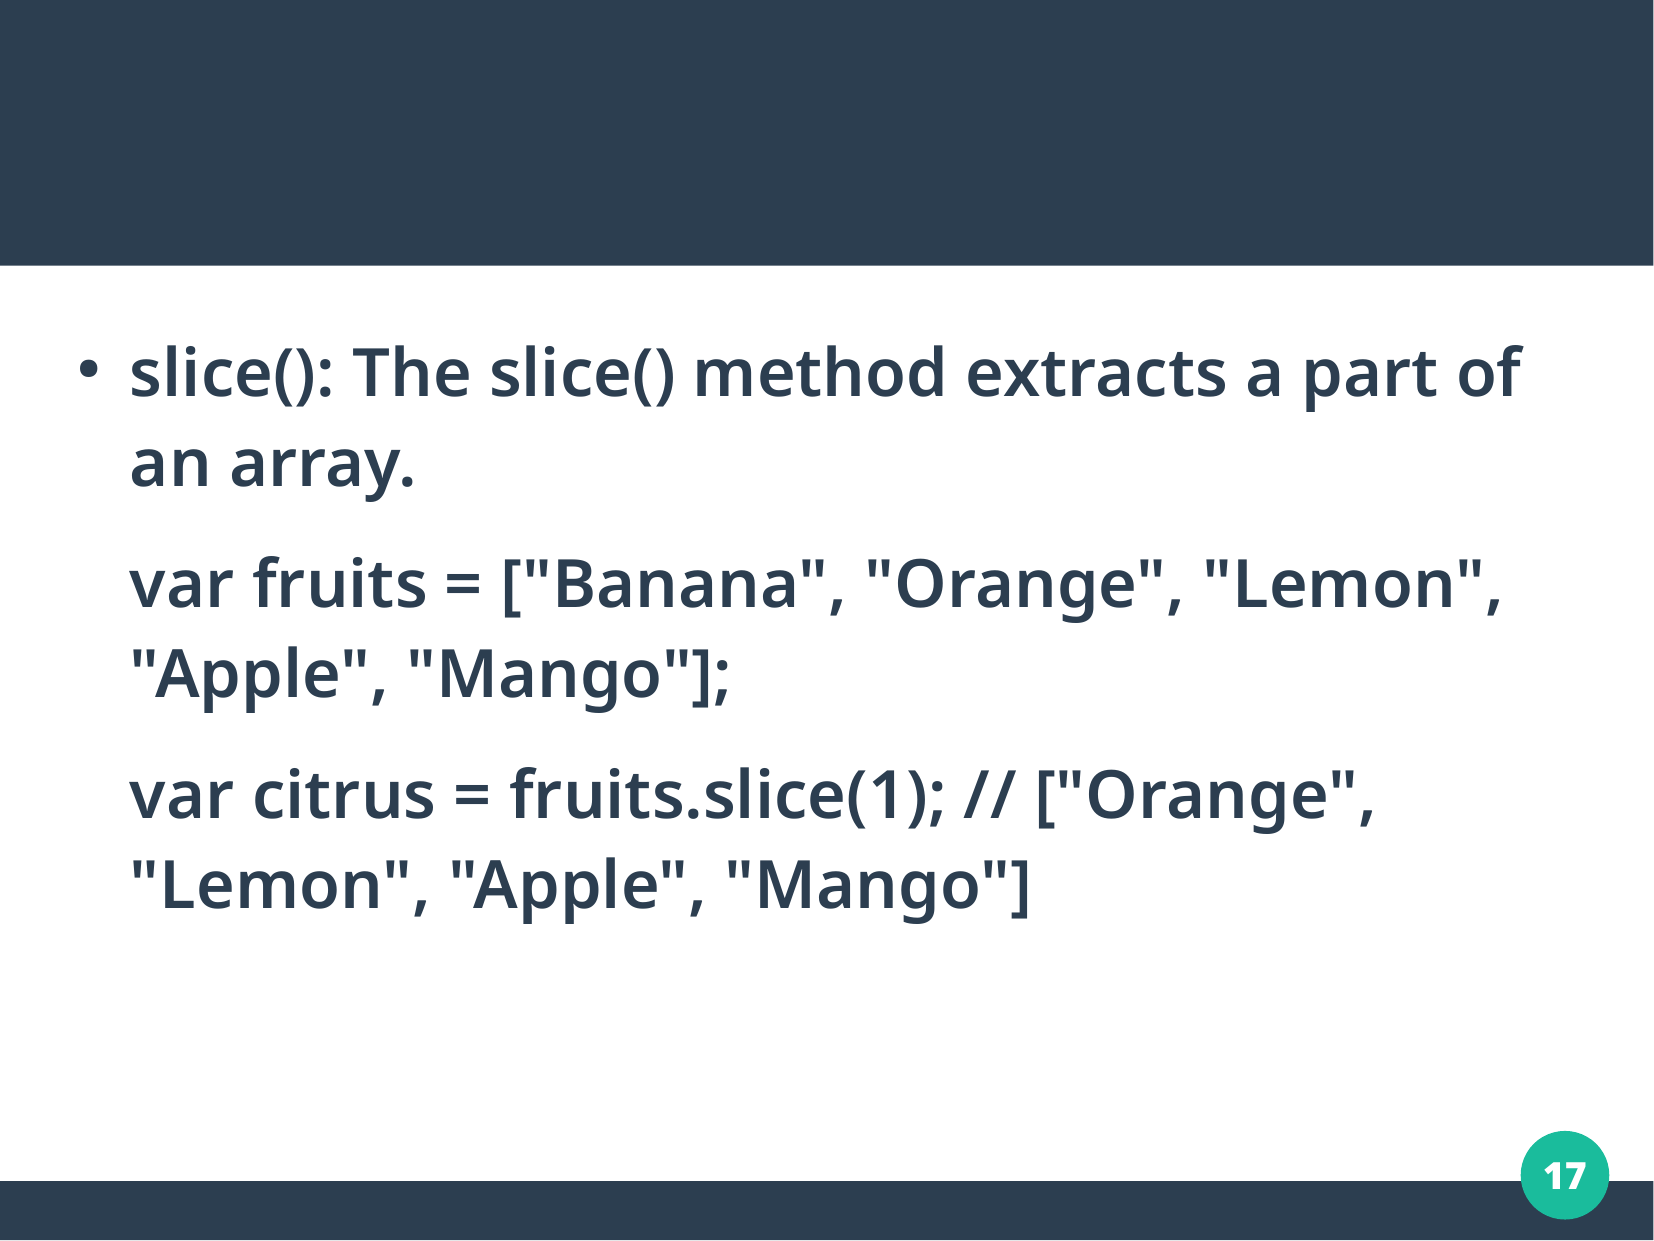

#
slice(): The slice() method extracts a part of an array.
var fruits = ["Banana", "Orange", "Lemon", "Apple", "Mango"];
var citrus = fruits.slice(1); // ["Orange", "Lemon", "Apple", "Mango"]
17